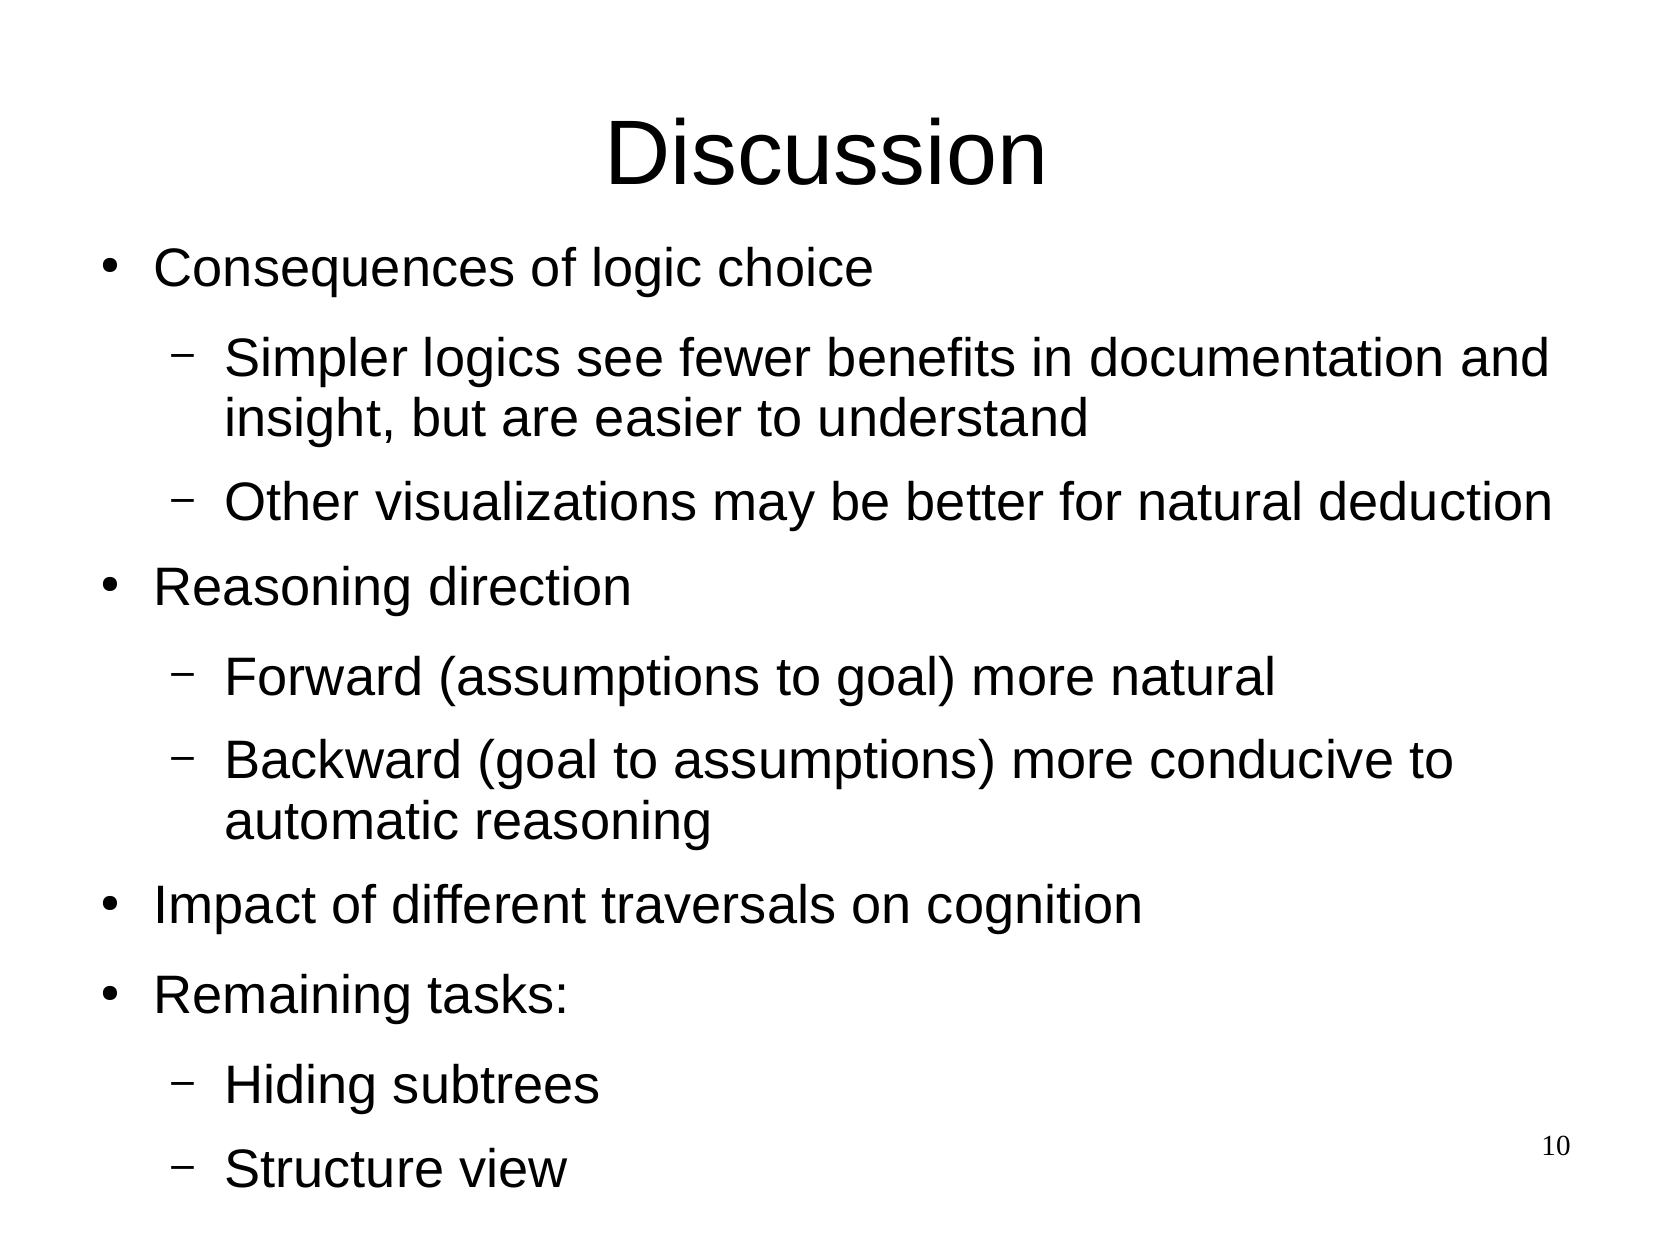

# Discussion
Consequences of logic choice
Simpler logics see fewer benefits in documentation and insight, but are easier to understand
Other visualizations may be better for natural deduction
Reasoning direction
Forward (assumptions to goal) more natural
Backward (goal to assumptions) more conducive to automatic reasoning
Impact of different traversals on cognition
Remaining tasks:
Hiding subtrees
Structure view
10